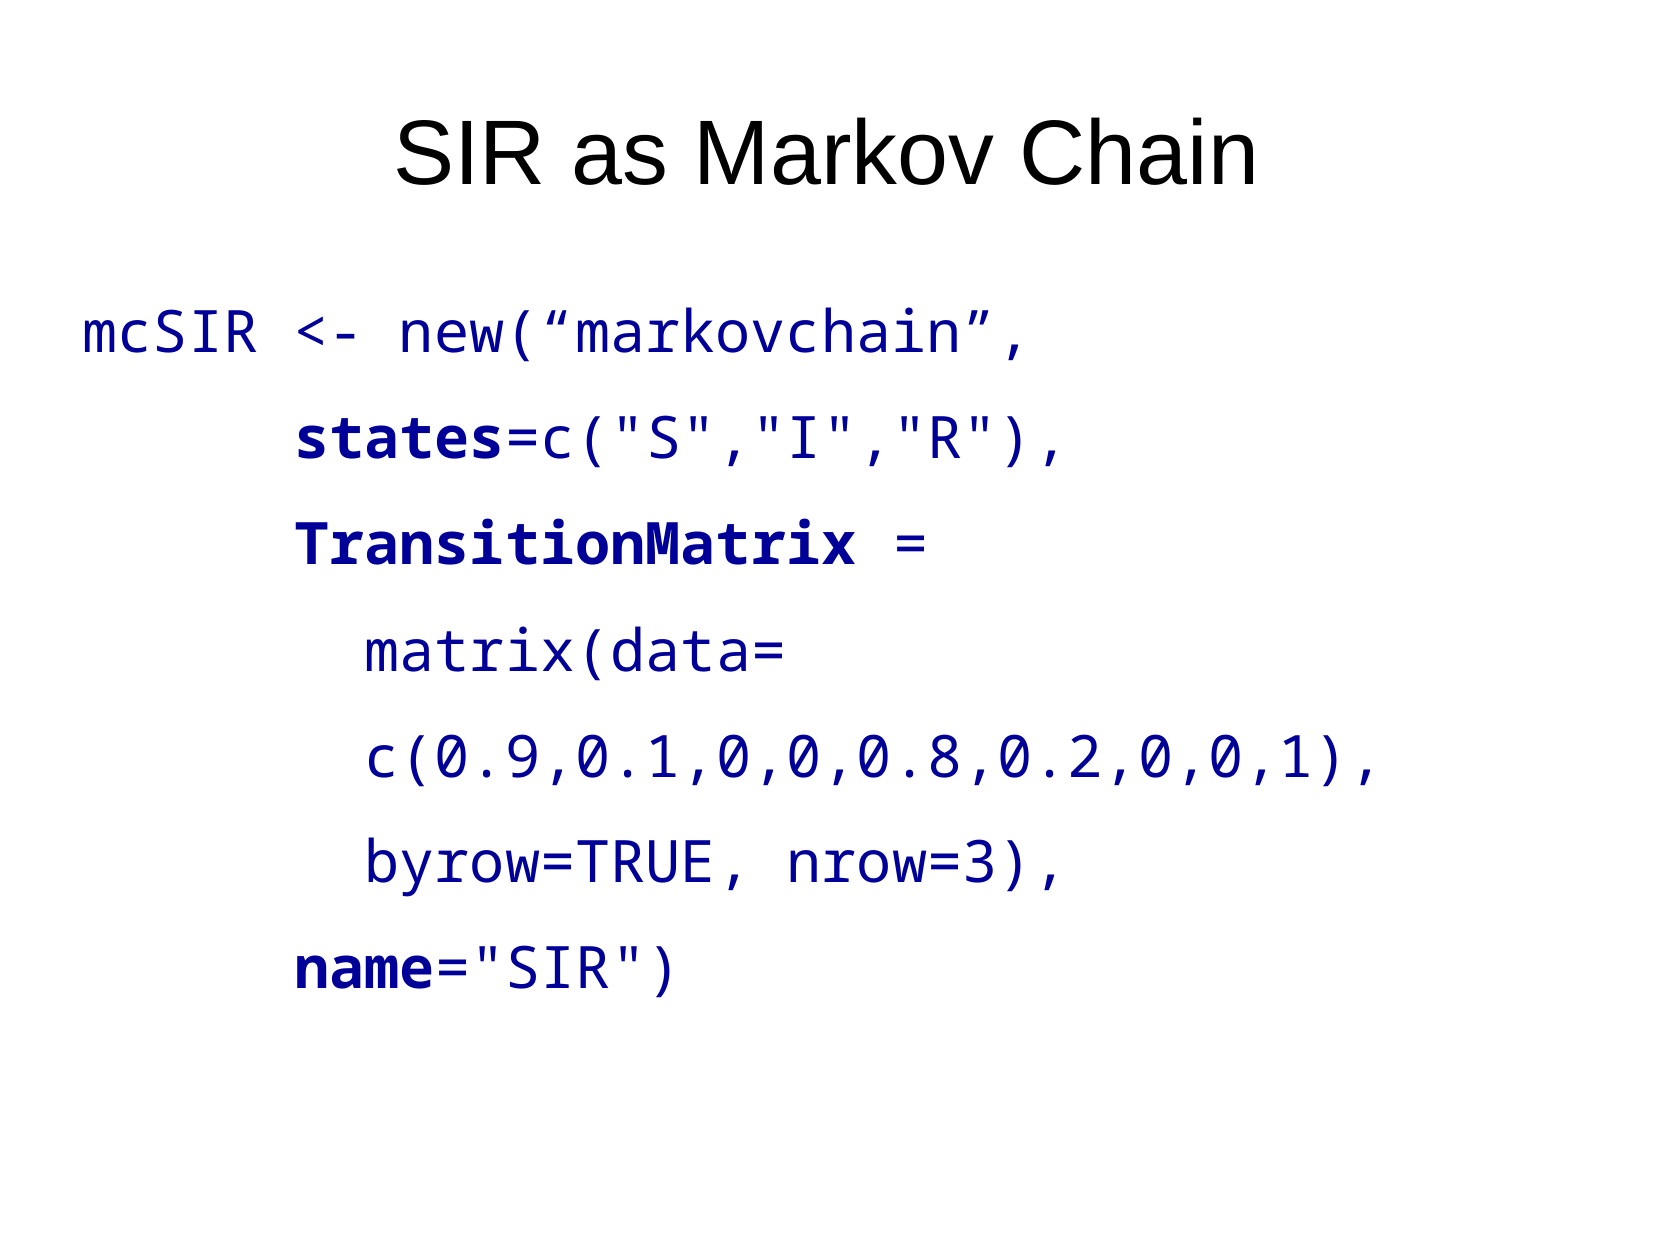

# SIR as Markov Chain
mcSIR <- new(“markovchain”,
 states=c("S","I","R"),
 TransitionMatrix =
 matrix(data=
 c(0.9,0.1,0,0,0.8,0.2,0,0,1),
 byrow=TRUE, nrow=3),
 name="SIR")